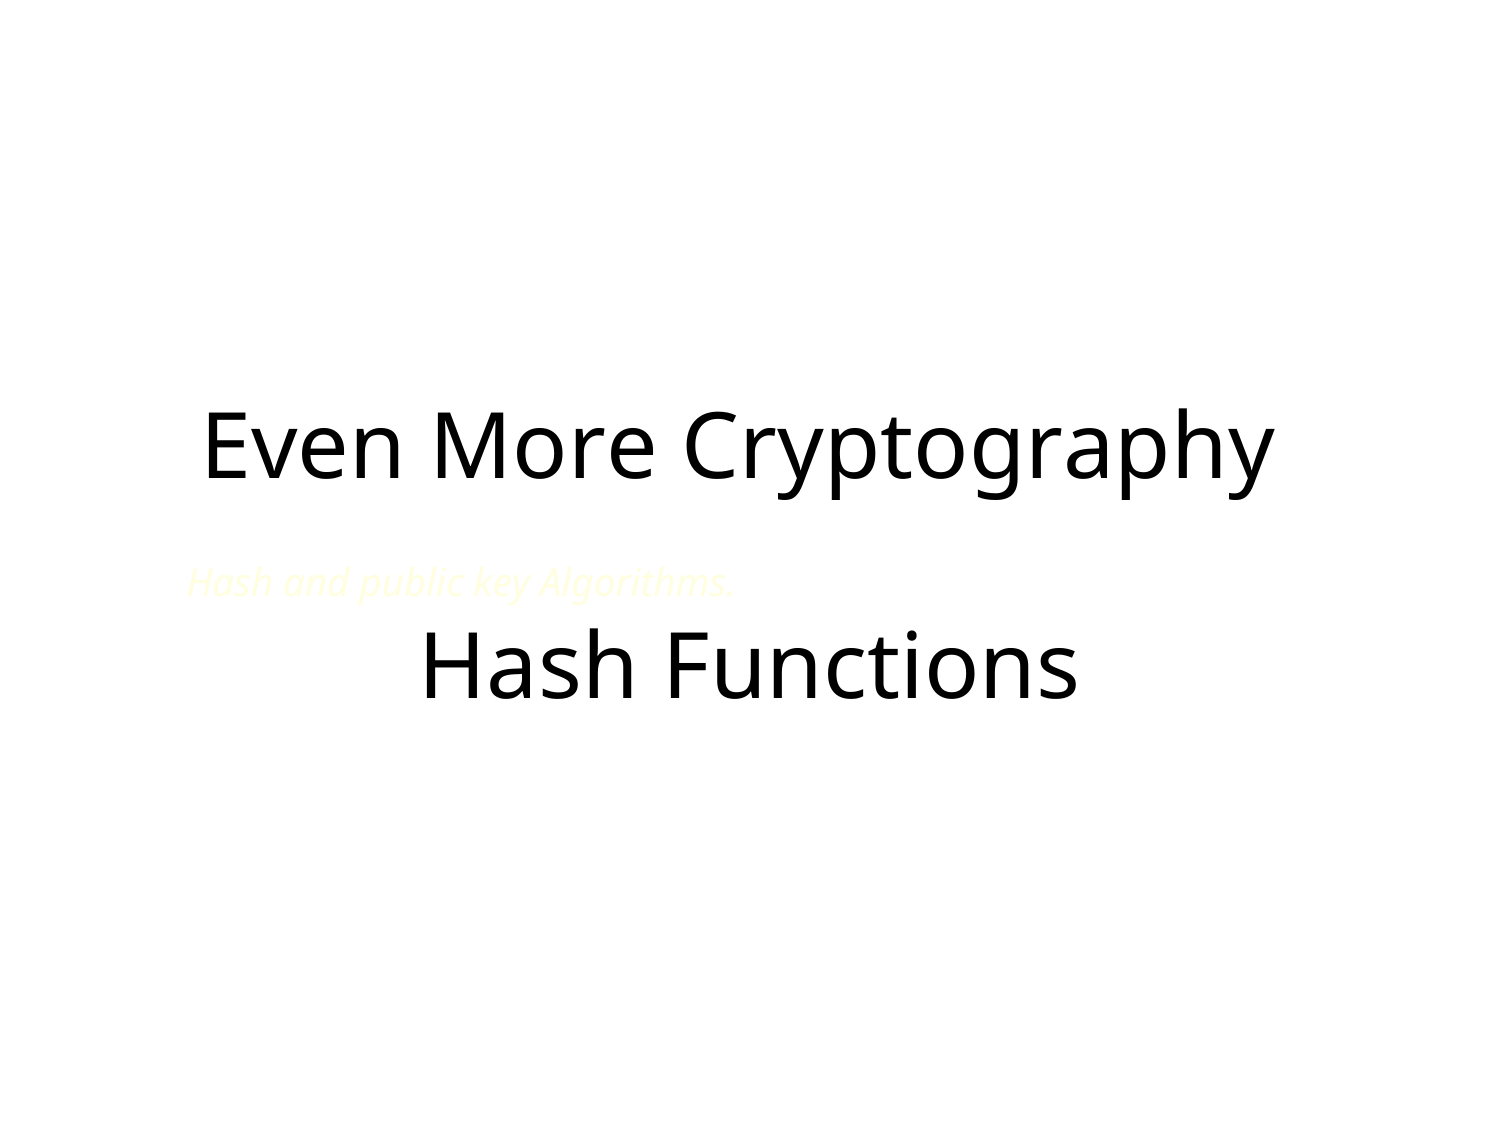

# Even More Cryptography Hash Functions
Hash and public key Algorithms.